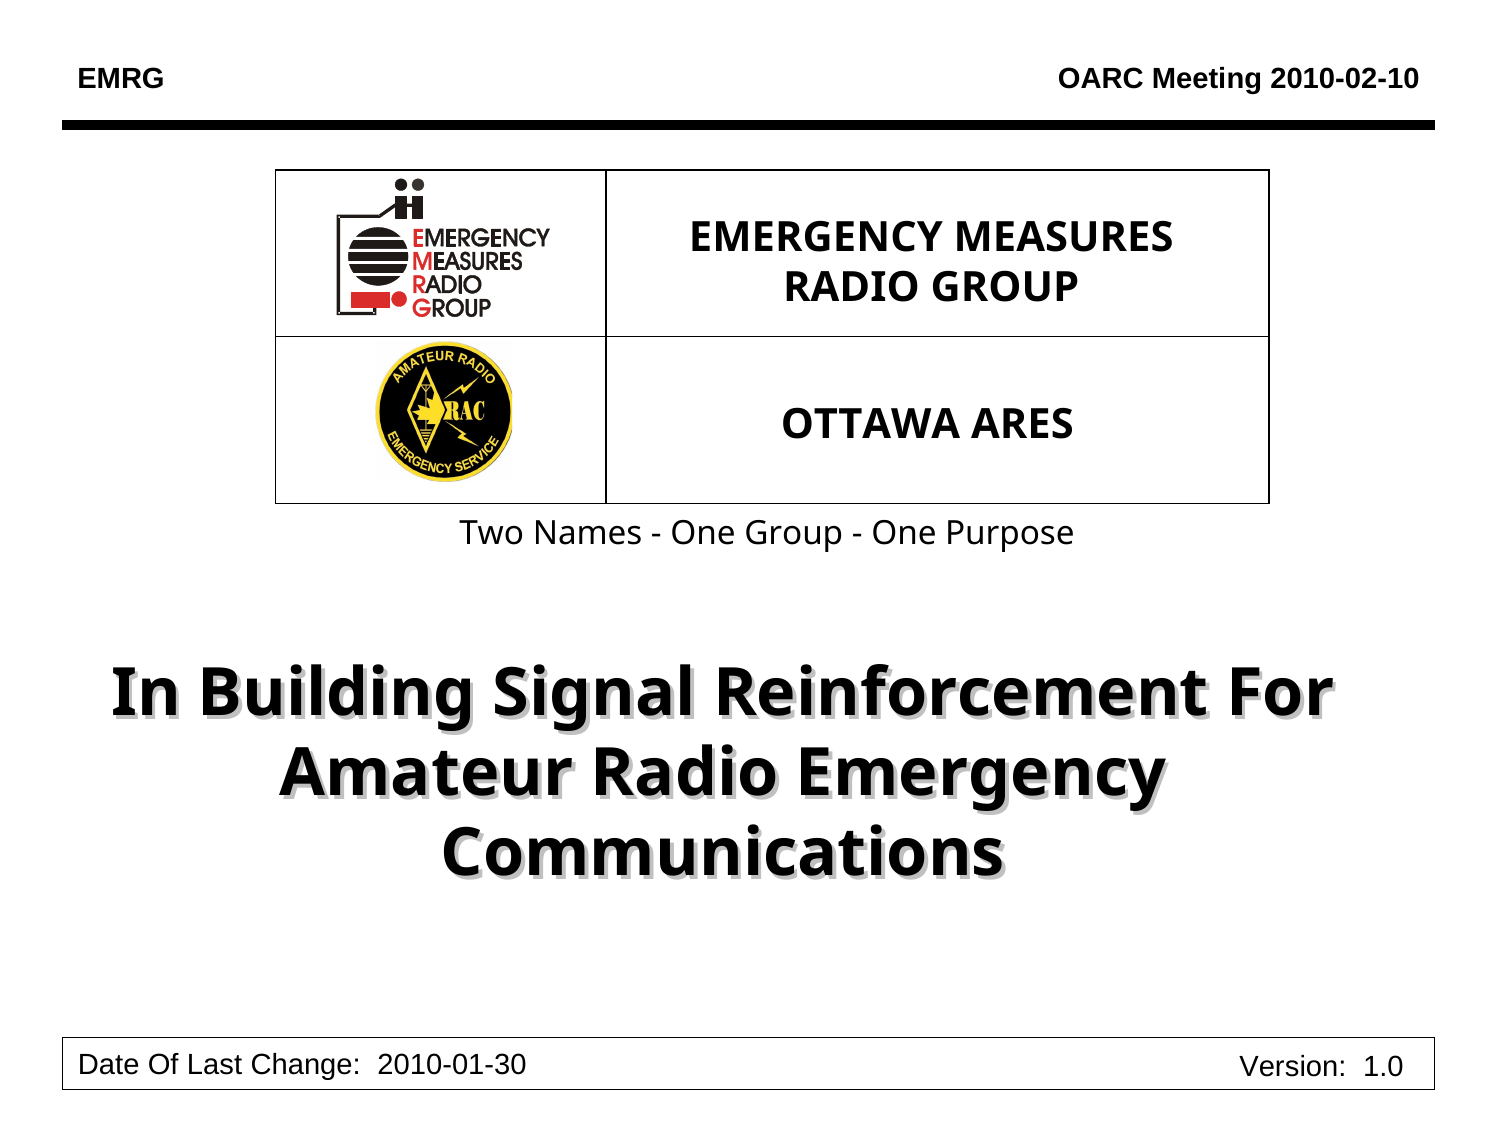

EMRG
OARC Meeting 2010-02-10
EMERGENCY MEASURES RADIO GROUP
OTTAWA ARES
Two Names - One Group - One Purpose
In Building Signal Reinforcement For Amateur Radio Emergency Communications
Date Of Last Change: 2010-01-30
Version: 1.0